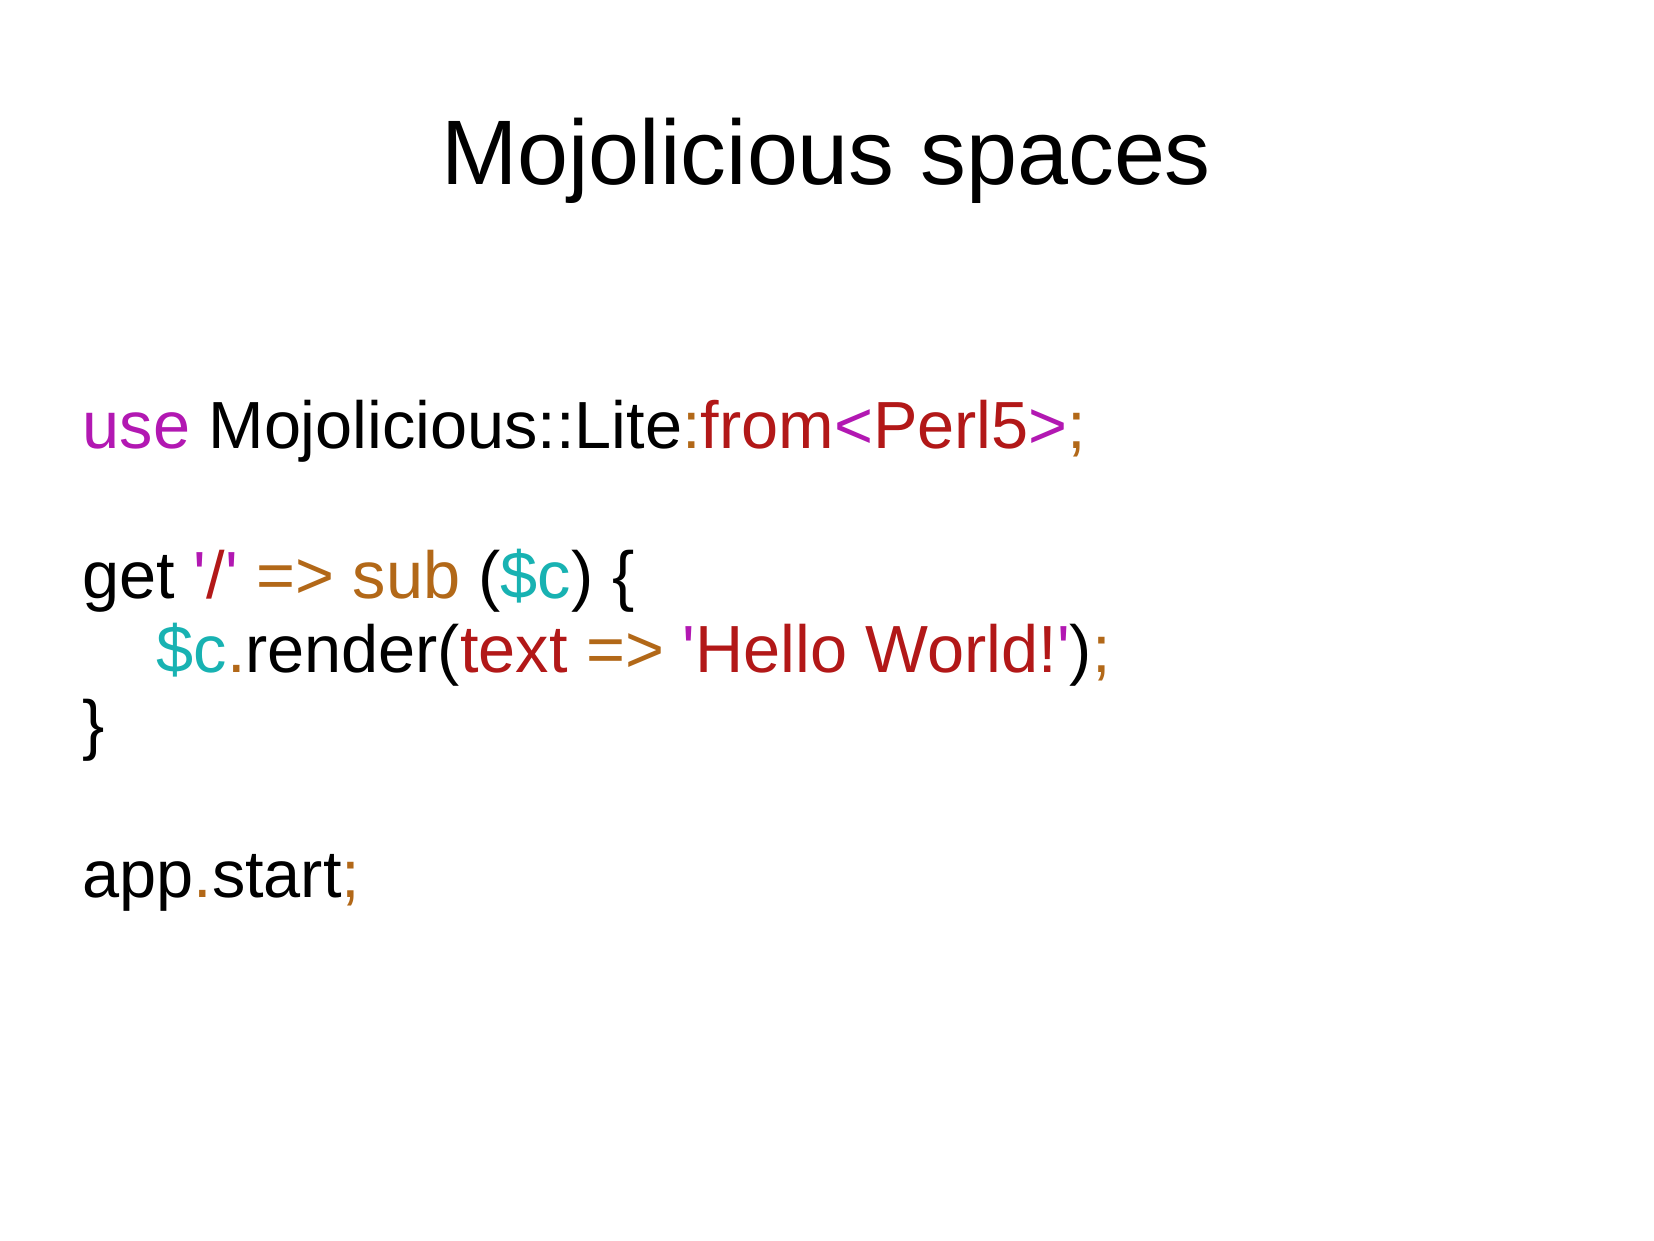

# Mojolicious spaces
use Mojolicious::Lite:from<Perl5>;
get '/' => sub ($c) {
 $c.render(text => 'Hello World!');
}
app.start;